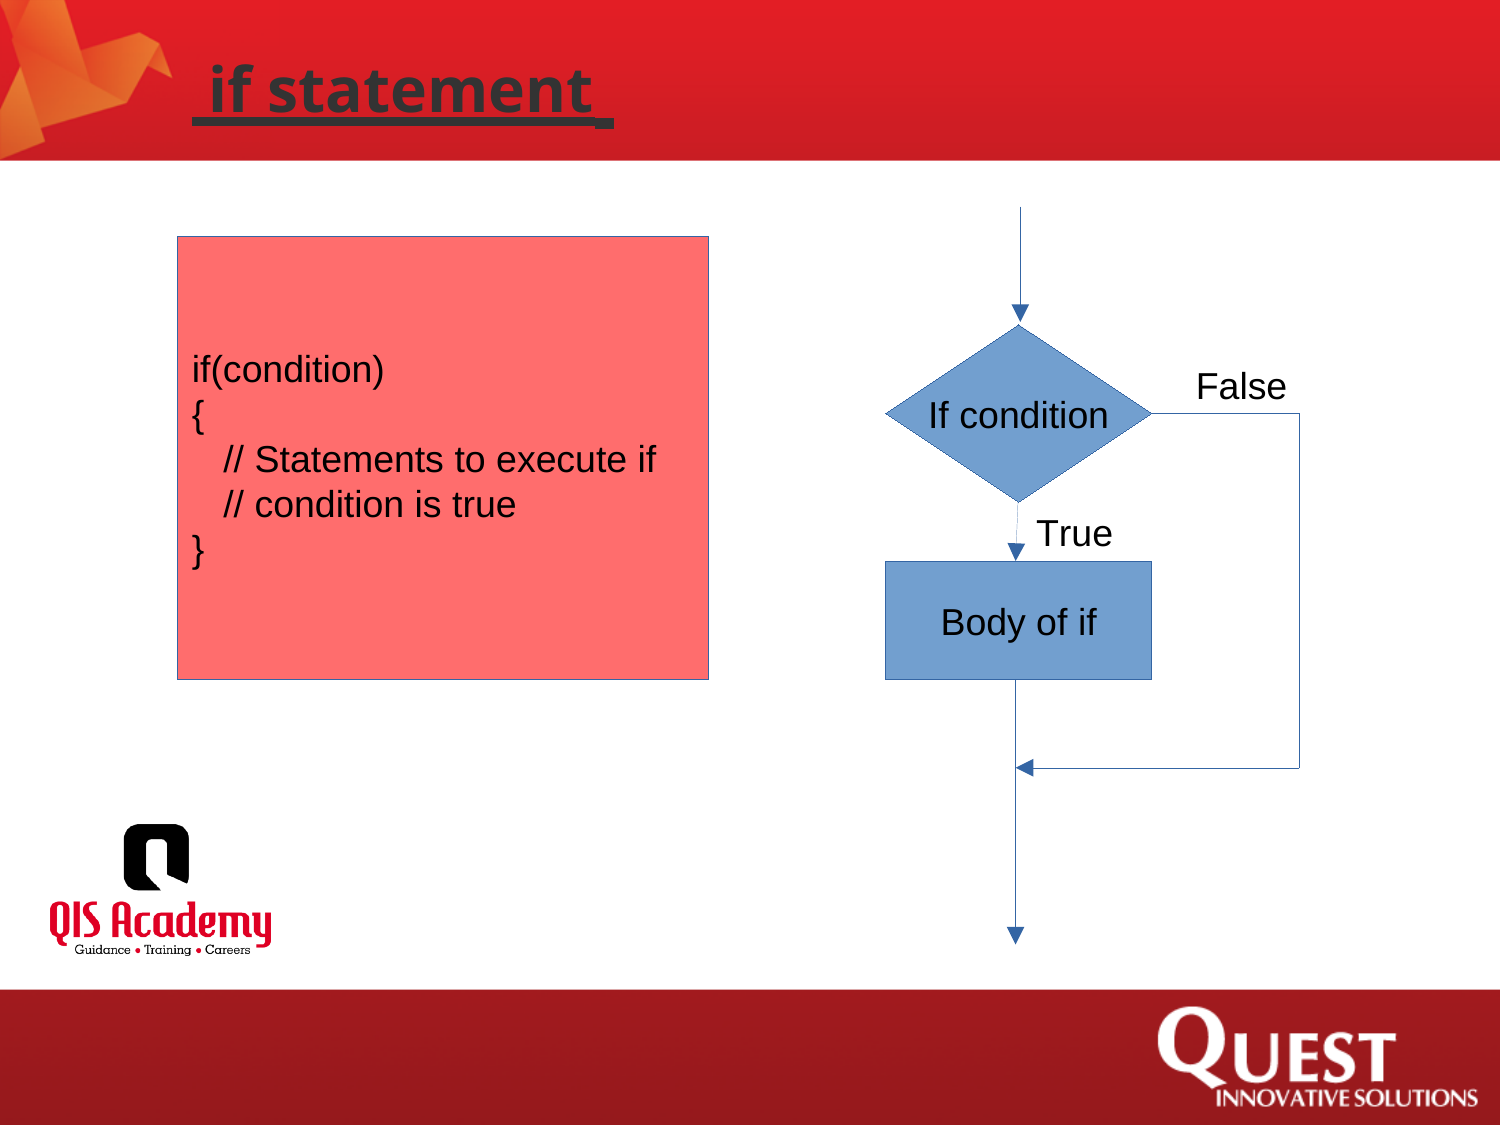

# if statement
if(condition)
{
 // Statements to execute if
 // condition is true
}
If condition
False
True
Body of if